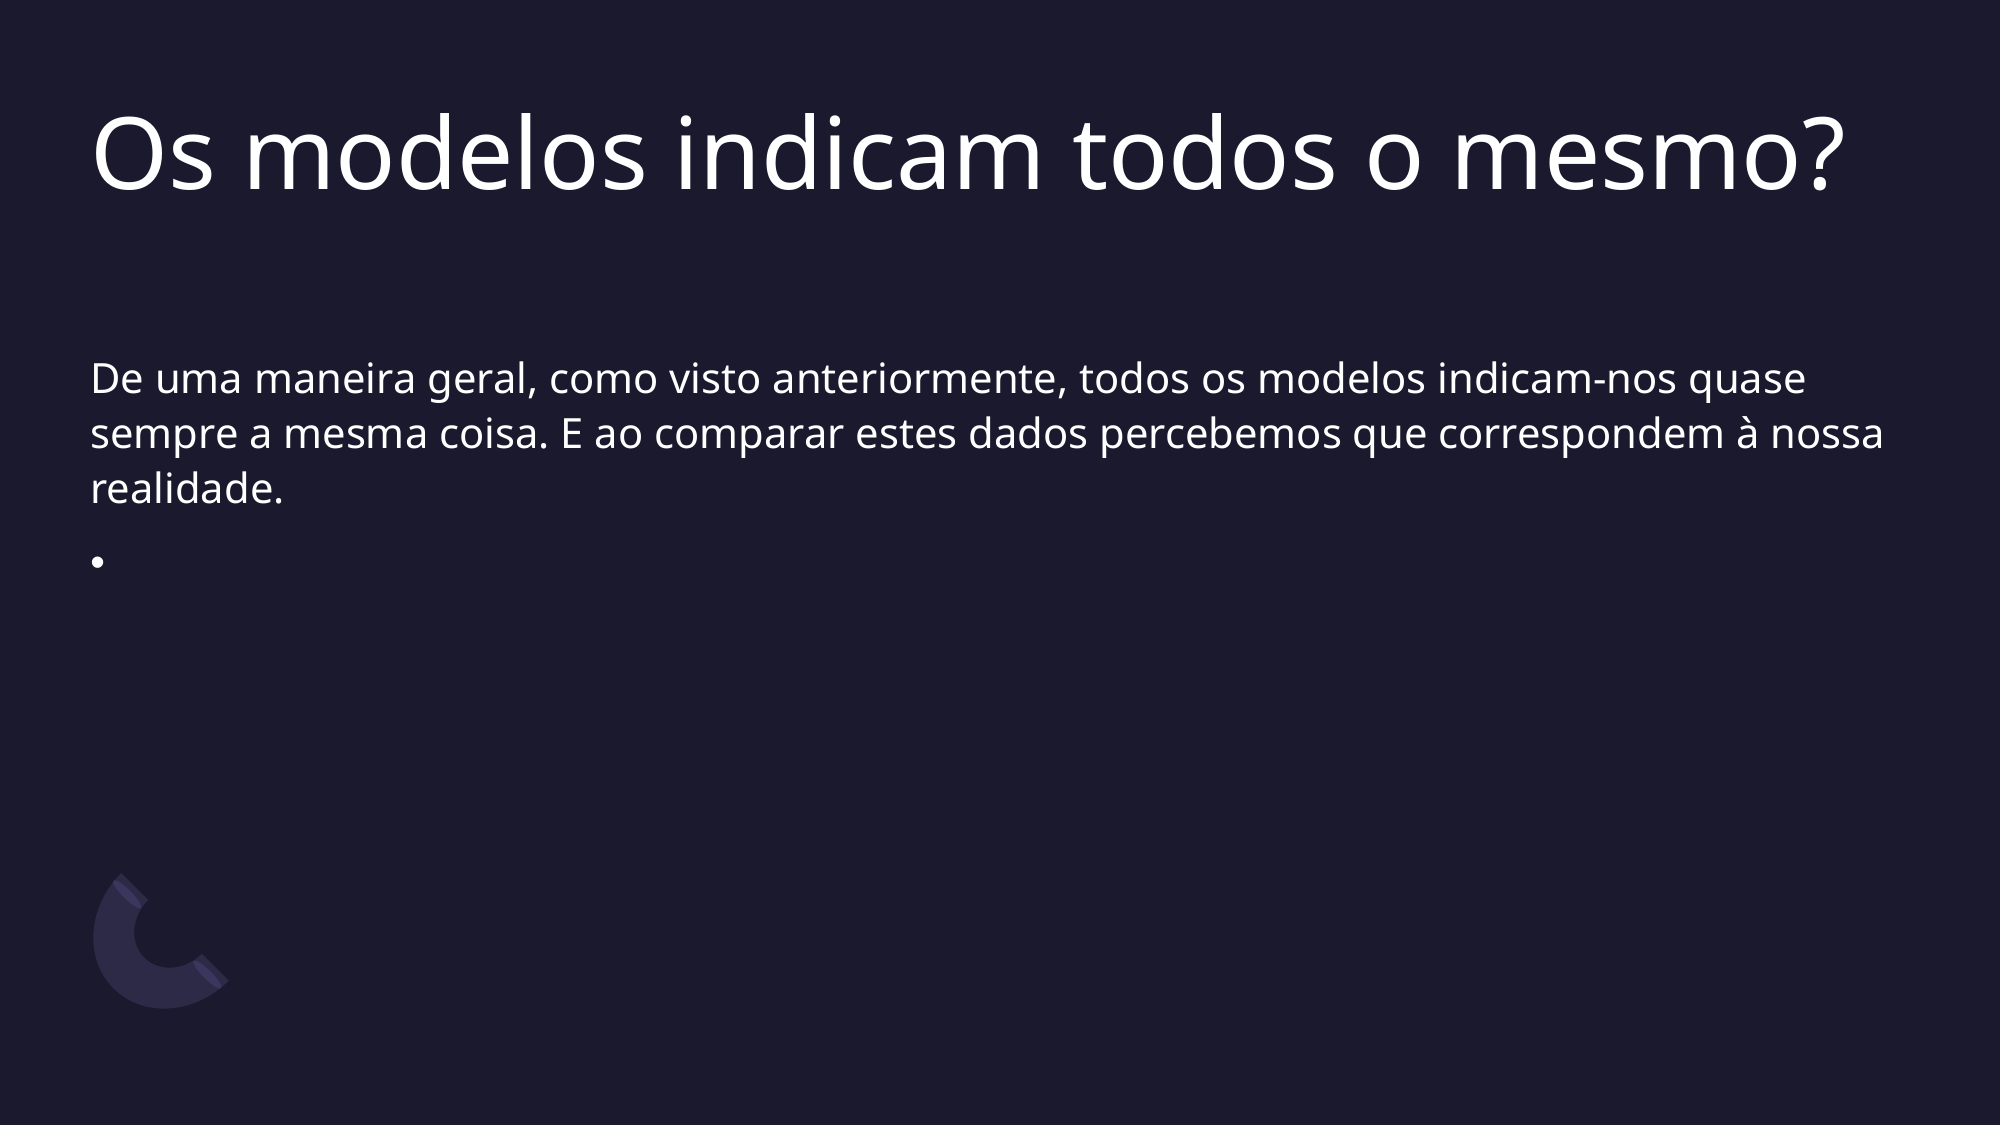

# Os modelos indicam todos o mesmo?
De uma maneira geral, como visto anteriormente, todos os modelos indicam-nos quase sempre a mesma coisa. E ao comparar estes dados percebemos que correspondem à nossa realidade.